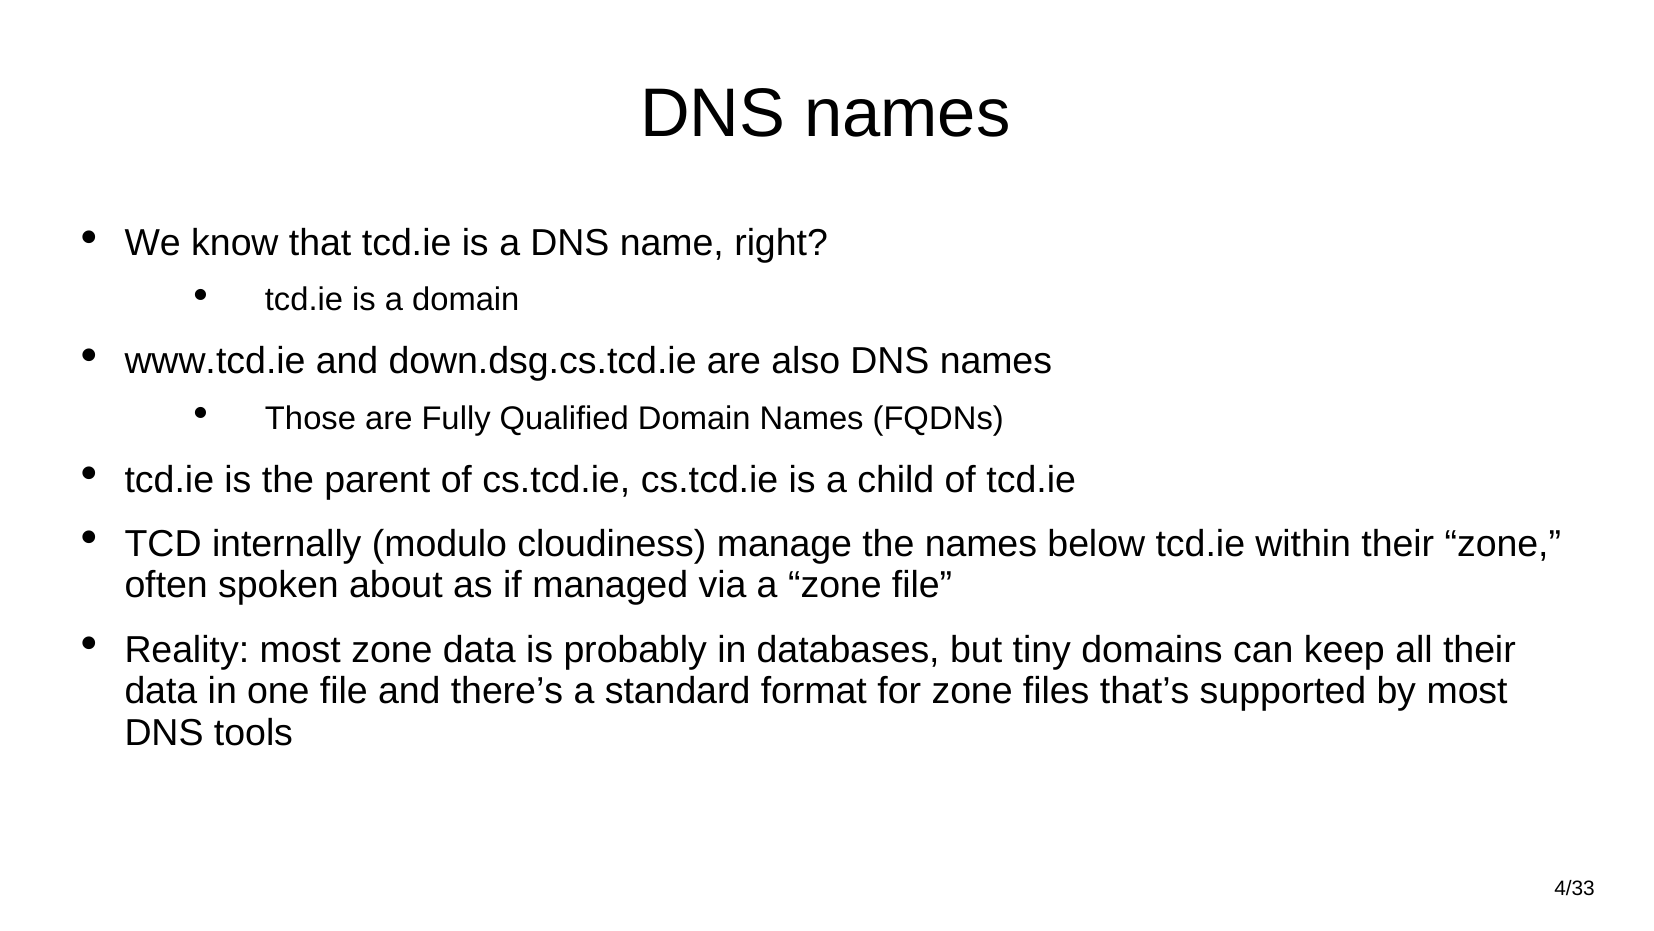

# DNS names
We know that tcd.ie is a DNS name, right?
tcd.ie is a domain
www.tcd.ie and down.dsg.cs.tcd.ie are also DNS names
Those are Fully Qualified Domain Names (FQDNs)
tcd.ie is the parent of cs.tcd.ie, cs.tcd.ie is a child of tcd.ie
TCD internally (modulo cloudiness) manage the names below tcd.ie within their “zone,” often spoken about as if managed via a “zone file”
Reality: most zone data is probably in databases, but tiny domains can keep all their data in one file and there’s a standard format for zone files that’s supported by most DNS tools